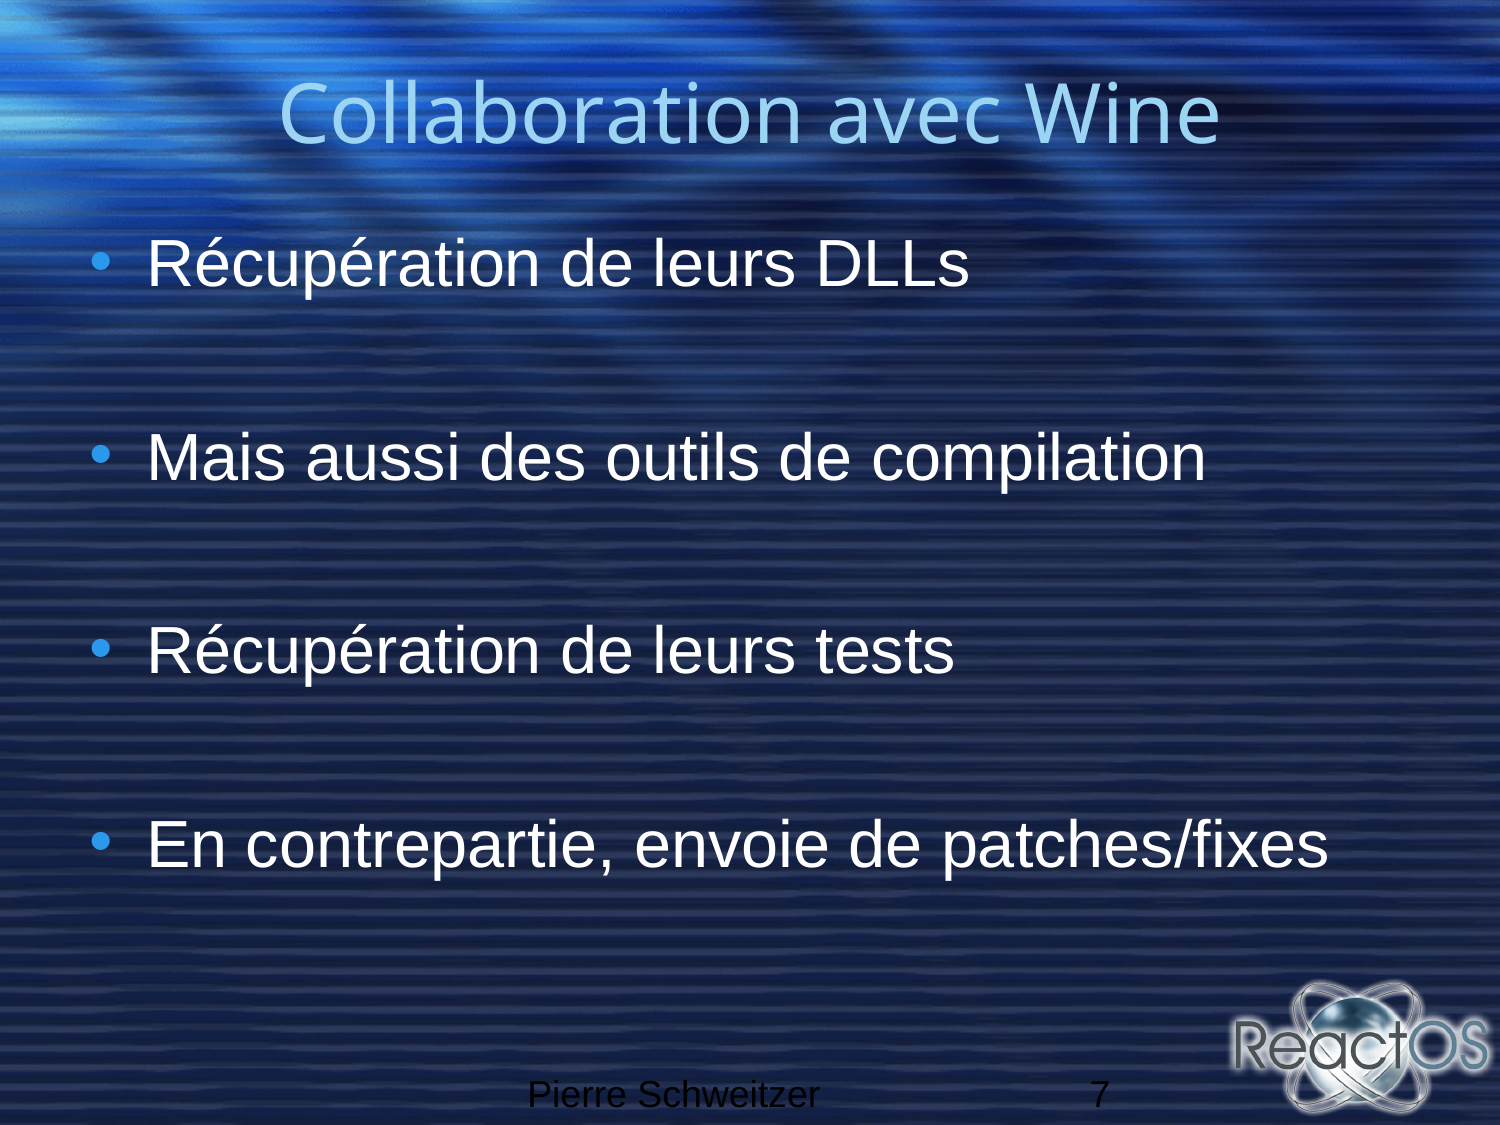

# Collaboration avec Wine
Récupération de leurs DLLs
Mais aussi des outils de compilation
Récupération de leurs tests
En contrepartie, envoie de patches/fixes
Pierre Schweitzer
7